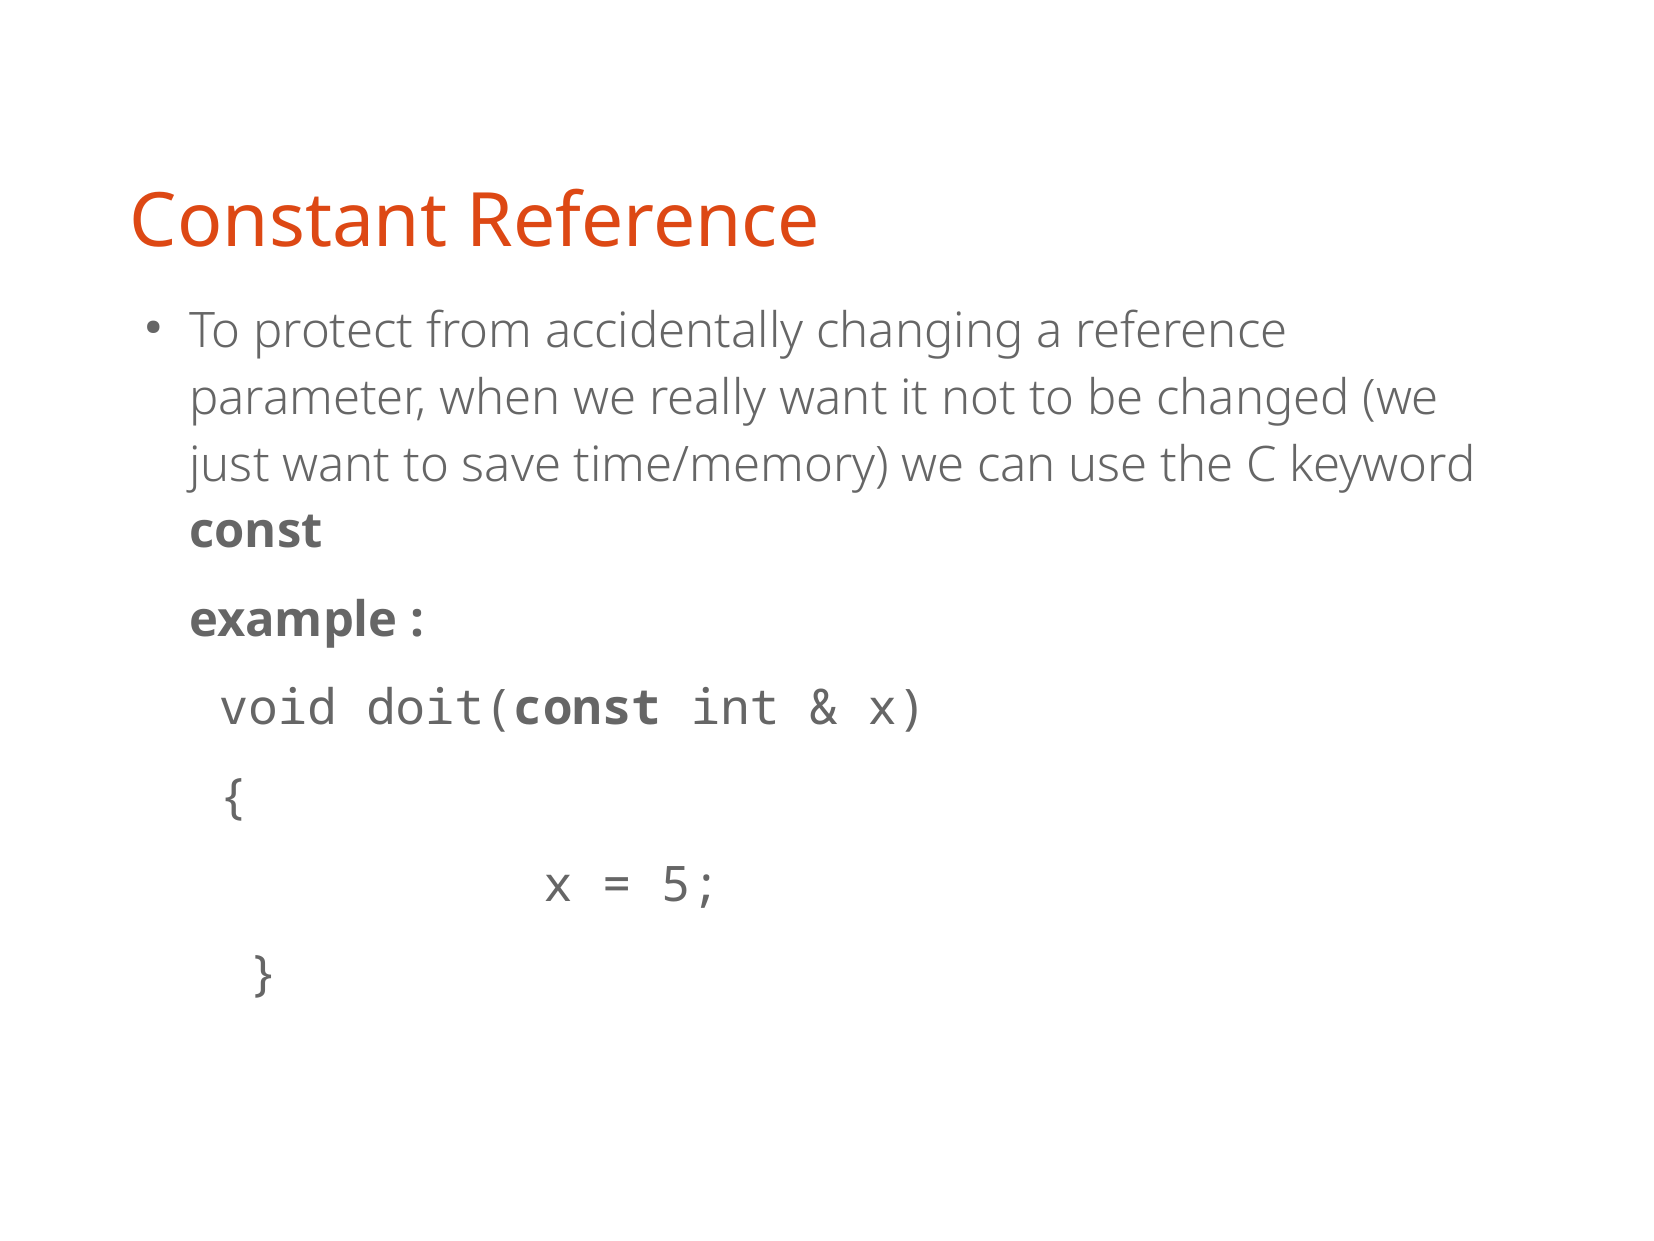

# Constant Reference
To protect from accidentally changing a reference parameter, when we really want it not to be changed (we just want to save time/memory) we can use the C keyword const
example :
 void doit(const int & x)
 {
 x = 5;
 }